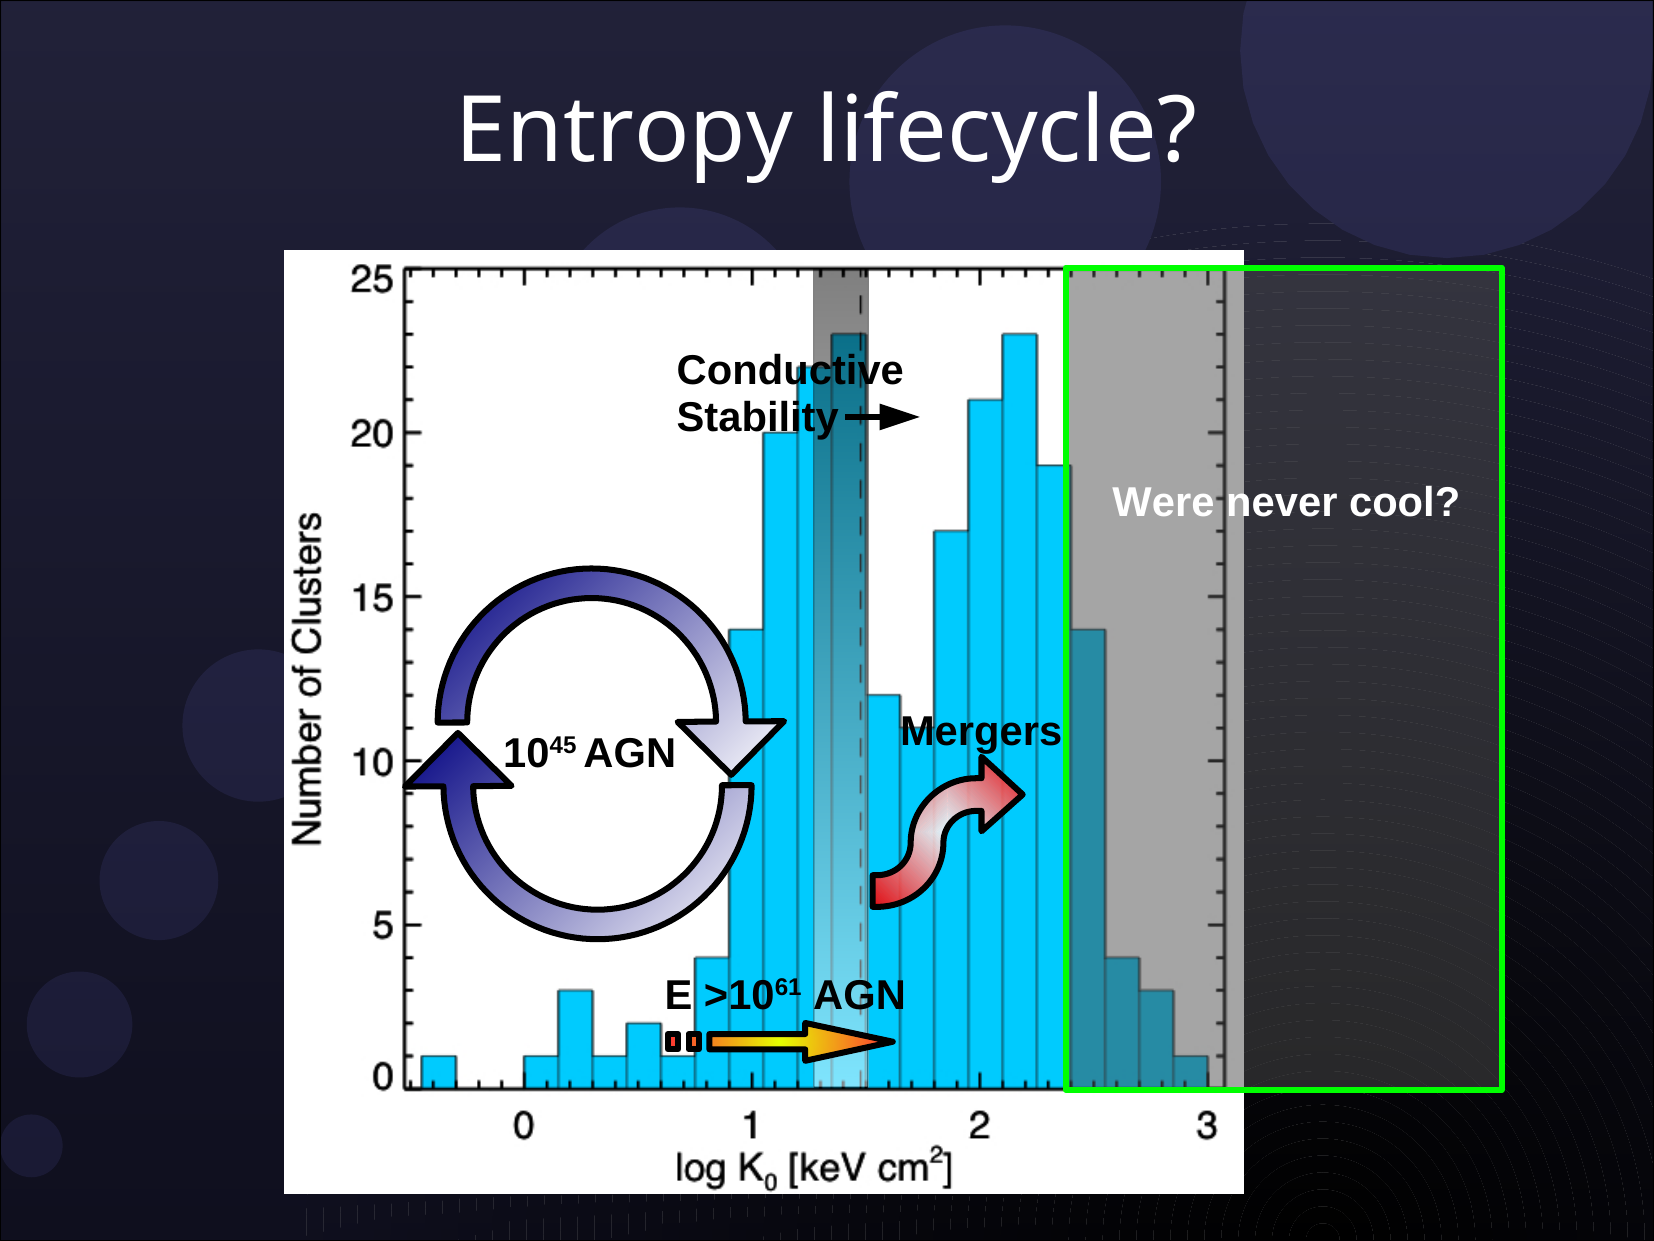

Entropy lifecycle?
Conductive
Stability
Were never cool?
1045 AGN
Mergers
E >1061 AGN